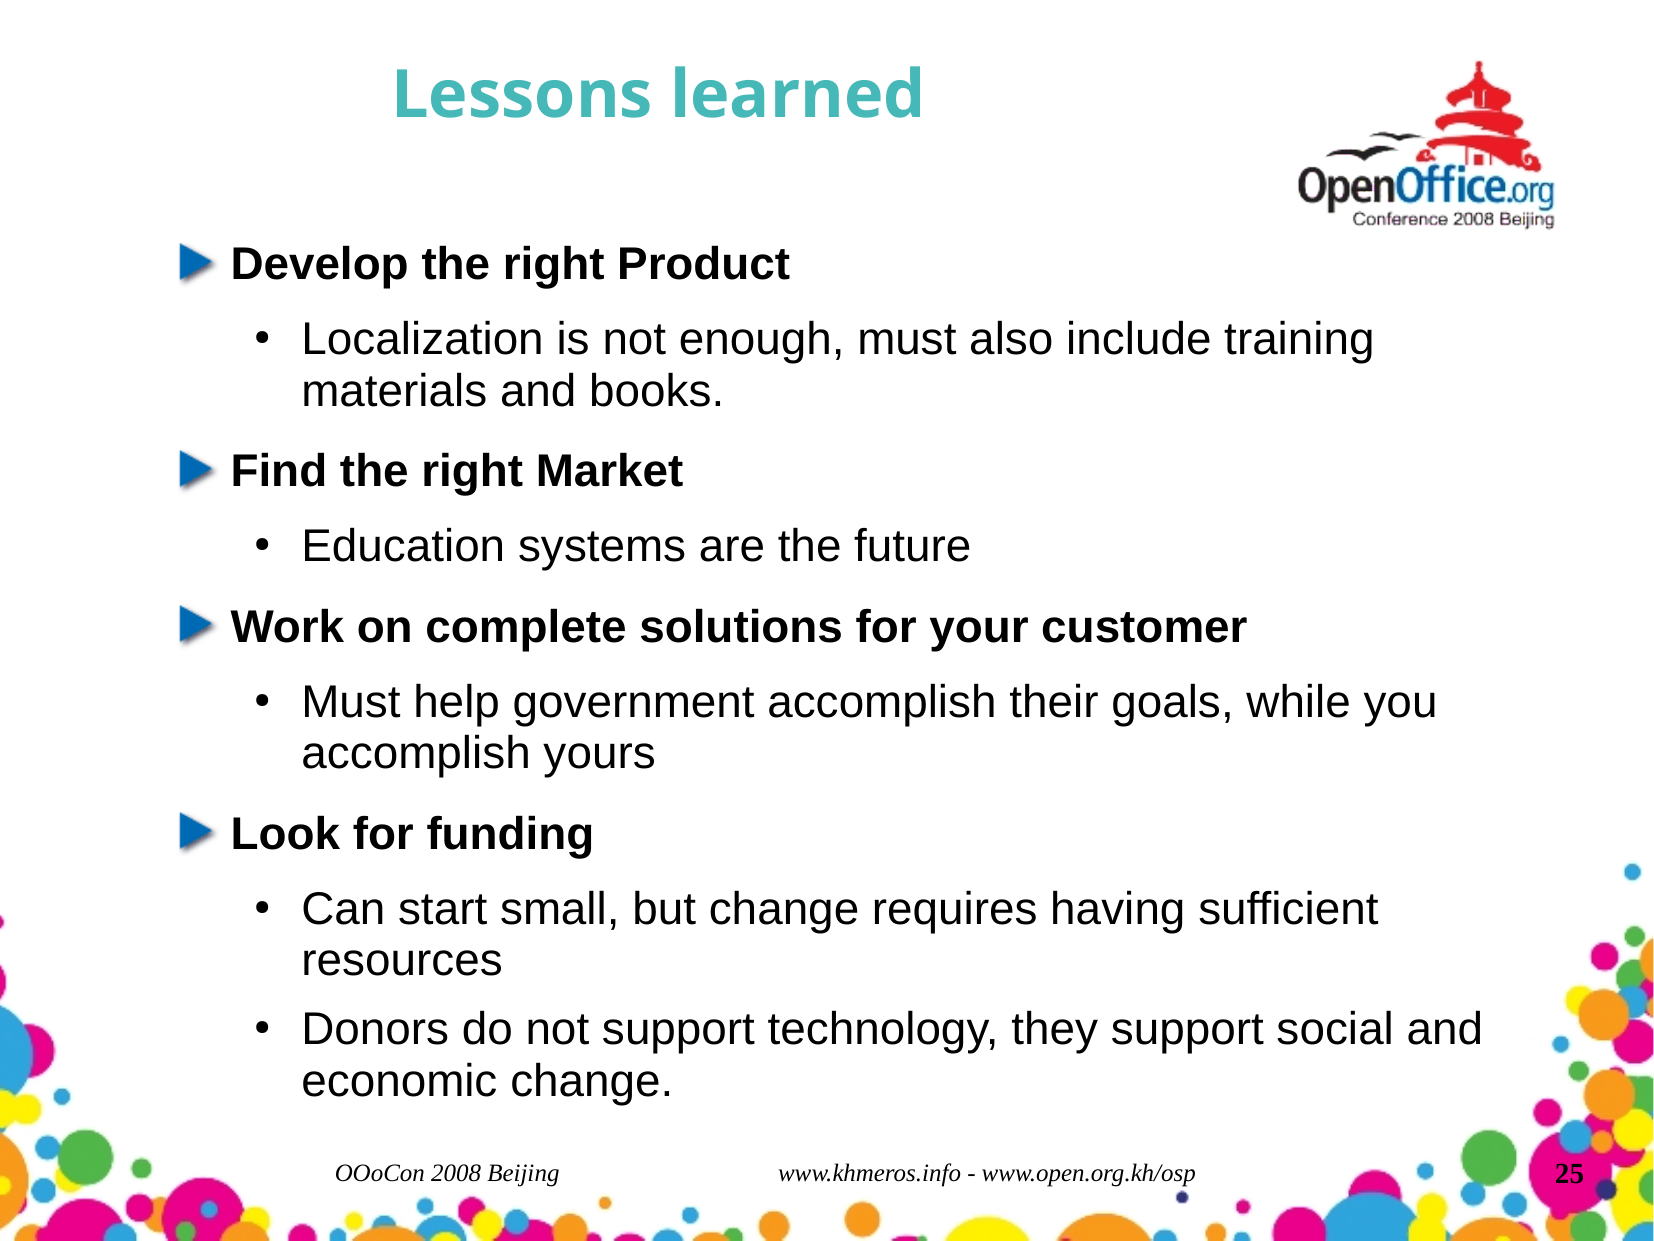

Lessons learned
# Develop the right Product
Localization is not enough, must also include training materials and books.
Find the right Market
Education systems are the future
Work on complete solutions for your customer
Must help government accomplish their goals, while you accomplish yours
Look for funding
Can start small, but change requires having sufficient resources
Donors do not support technology, they support social and economic change.
25
OOoCon 2008 Beijing www.khmeros.info - www.open.org.kh/osp